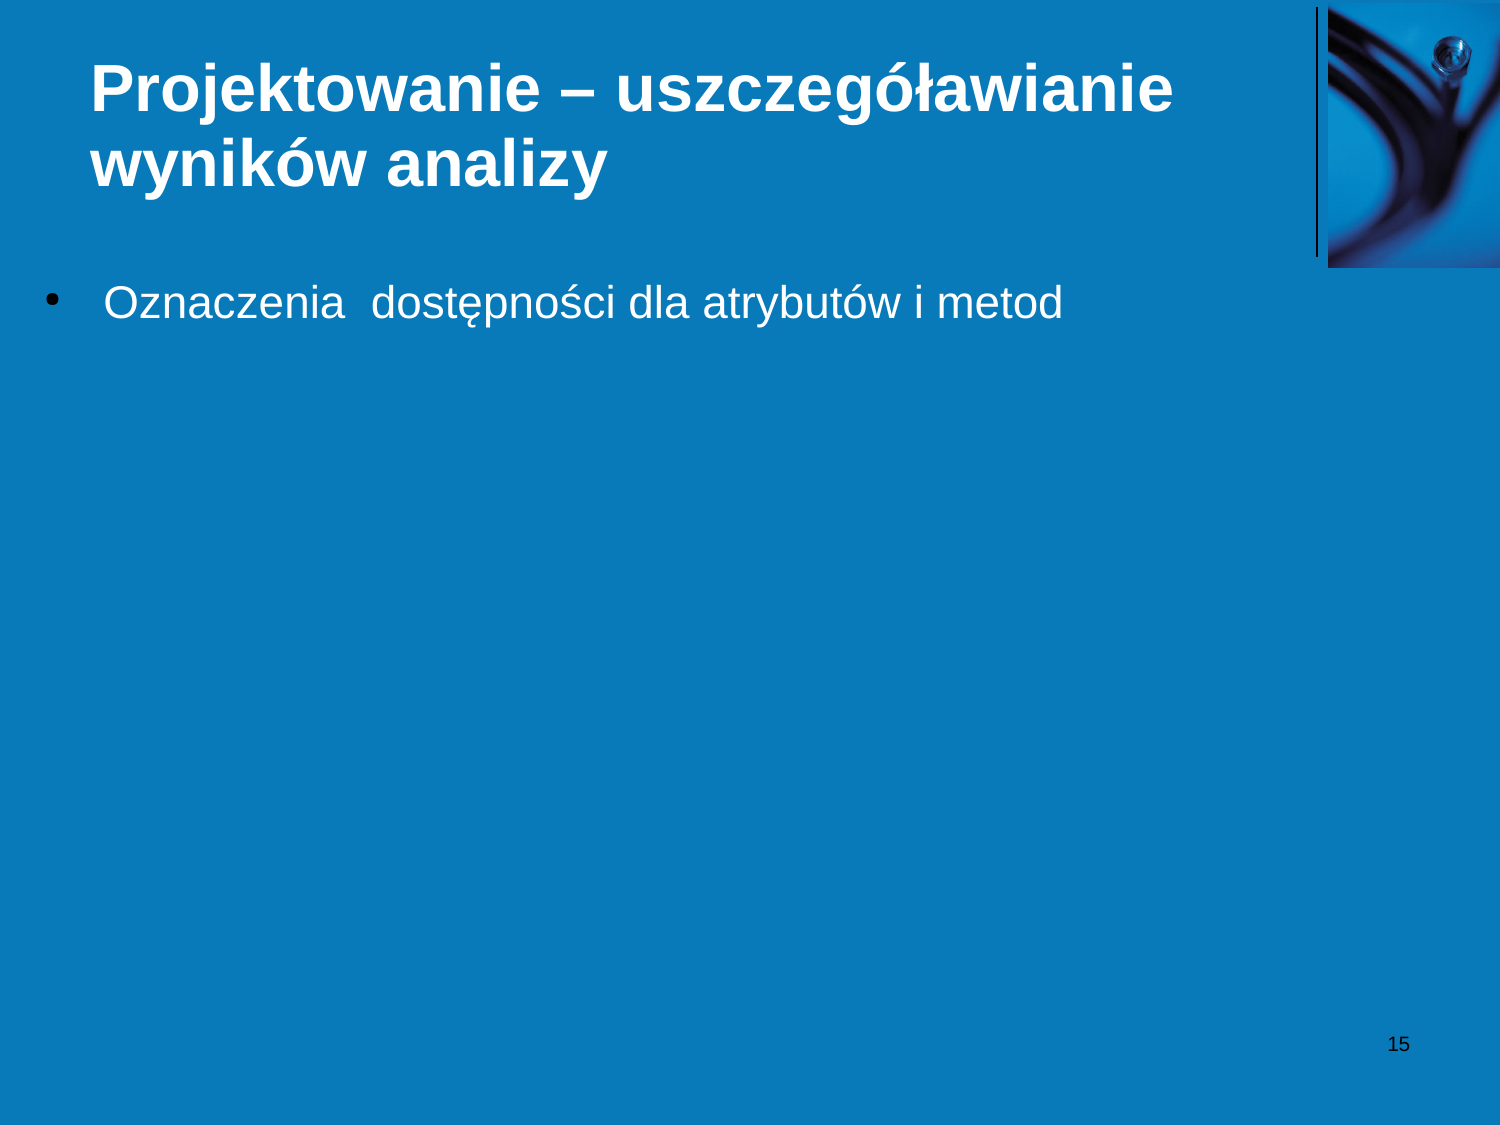

# Projektowanie – uszczegóławianie wyników analizy
Oznaczenia dostępności dla atrybutów i metod
15